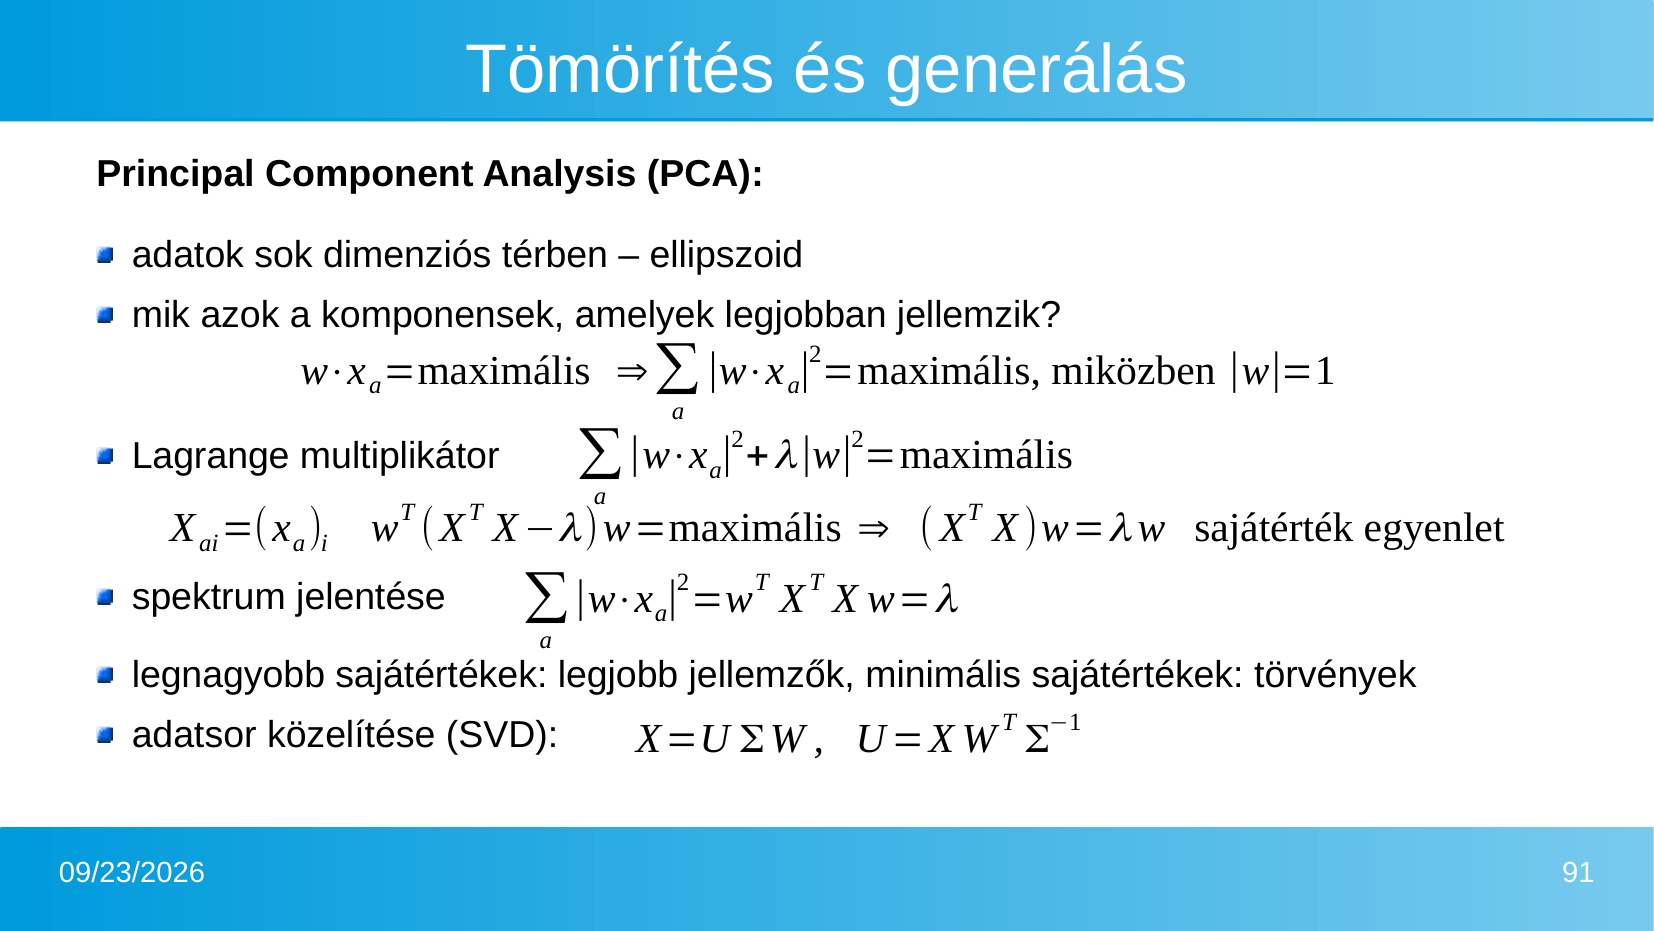

# Tömörítés és generálás
Principal Component Analysis (PCA):
adatok sok dimenziós térben – ellipszoid
mik azok a komponensek, amelyek legjobban jellemzik?
Lagrange multiplikátor
spektrum jelentése
legnagyobb sajátértékek: legjobb jellemzők, minimális sajátértékek: törvények
adatsor közelítése (SVD):
91